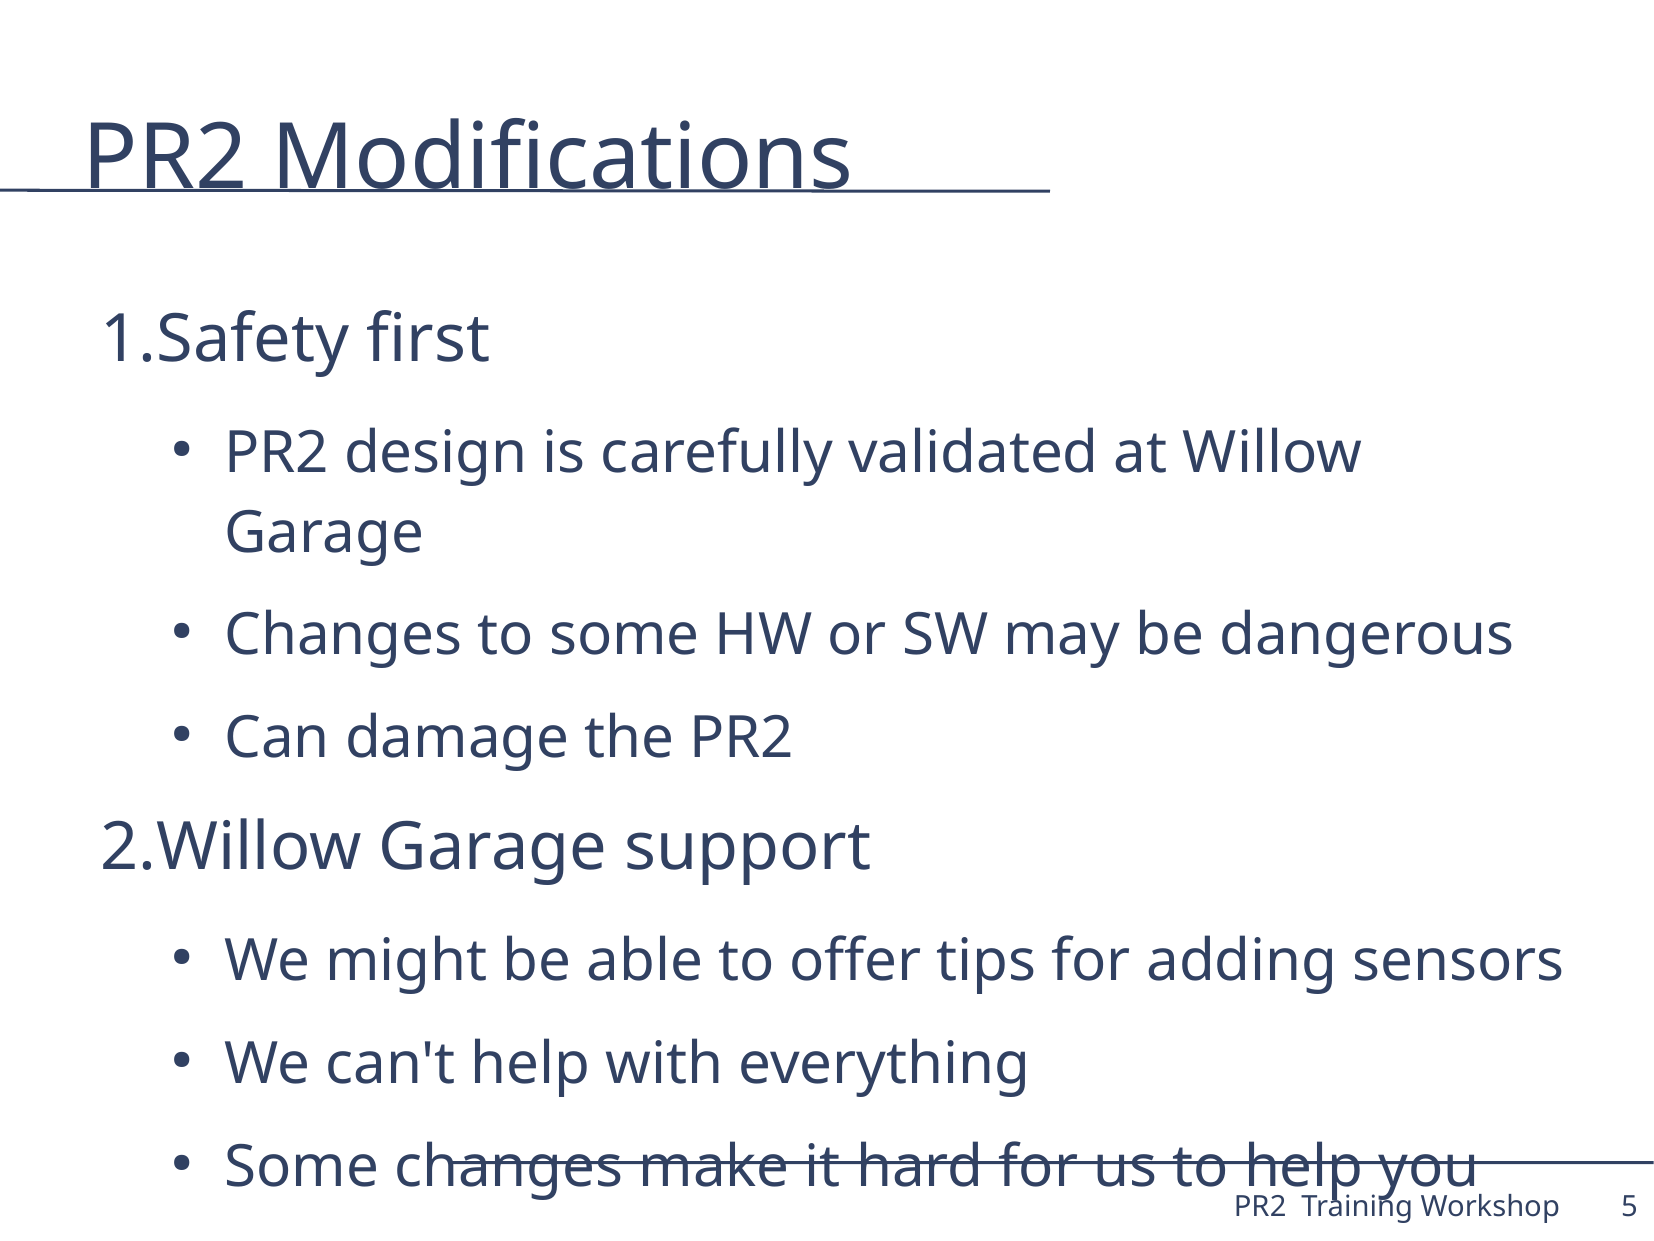

# PR2 Modifications
Safety first
PR2 design is carefully validated at Willow Garage
Changes to some HW or SW may be dangerous
Can damage the PR2
Willow Garage support
We might be able to offer tips for adding sensors
We can't help with everything
Some changes make it hard for us to help you